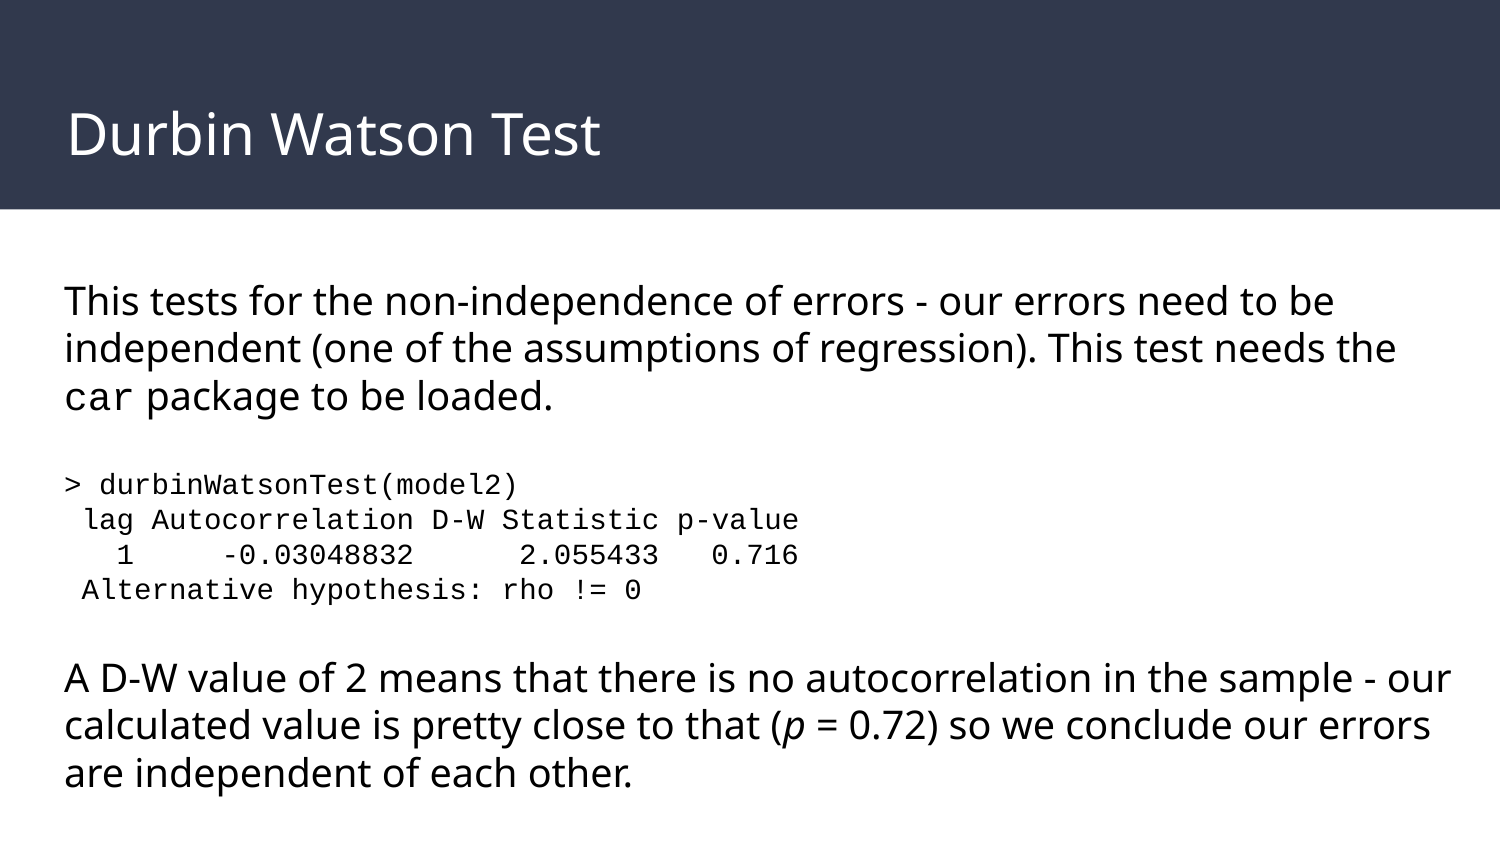

# Durbin Watson Test
This tests for the non-independence of errors - our errors need to be independent (one of the assumptions of regression). This test needs the car package to be loaded.
> durbinWatsonTest(model2)
 lag Autocorrelation D-W Statistic p-value
 1 -0.03048832 2.055433 0.716
 Alternative hypothesis: rho != 0
A D-W value of 2 means that there is no autocorrelation in the sample - our calculated value is pretty close to that (p = 0.72) so we conclude our errors are independent of each other.